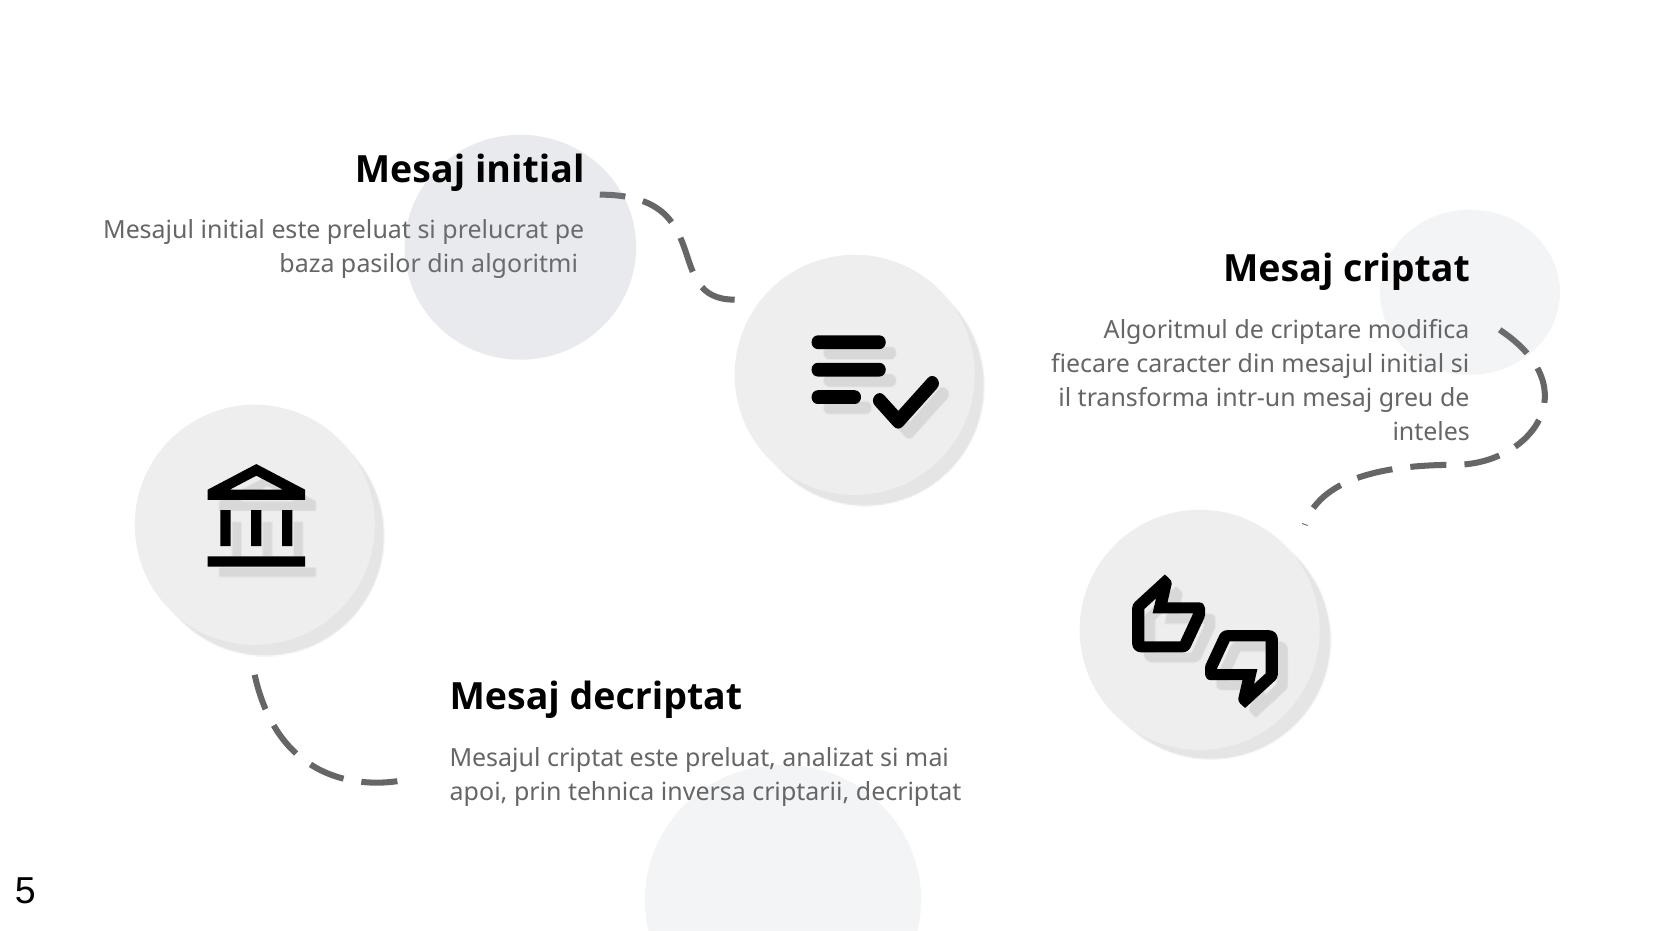

Mesaj initial
Mesajul initial este preluat si prelucrat pe baza pasilor din algoritmi
Mesaj criptat
Algoritmul de criptare modifica fiecare caracter din mesajul initial si il transforma intr-un mesaj greu de inteles
Mesaj decriptat
Mesajul criptat este preluat, analizat si mai apoi, prin tehnica inversa criptarii, decriptat